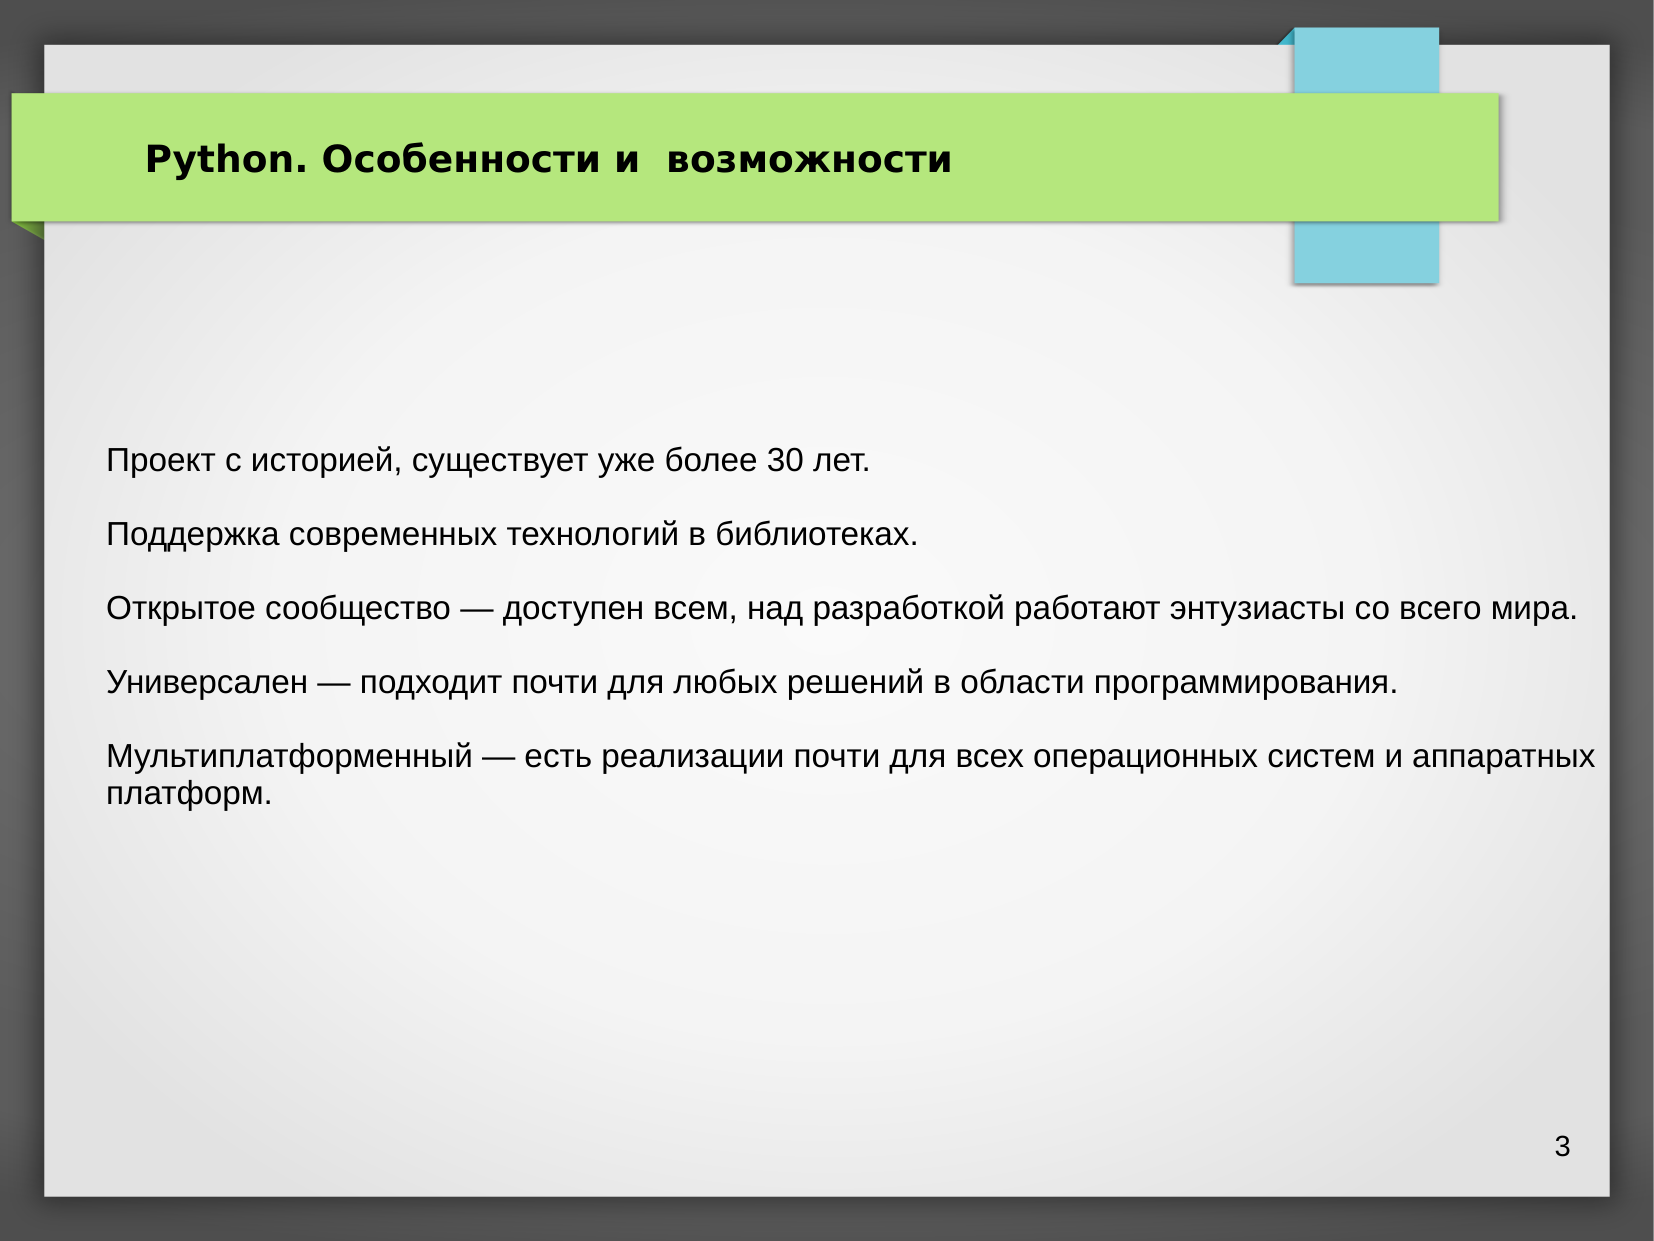

Python. Особенности и возможности
Проект с историей, существует уже более 30 лет.
Поддержка современных технологий в библиотеках.
Открытое сообщество — доступен всем, над разработкой работают энтузиасты со всего мира.
Универсален — подходит почти для любых решений в области программирования.
Мультиплатформенный — есть реализации почти для всех операционных систем и аппаратных платформ.
3